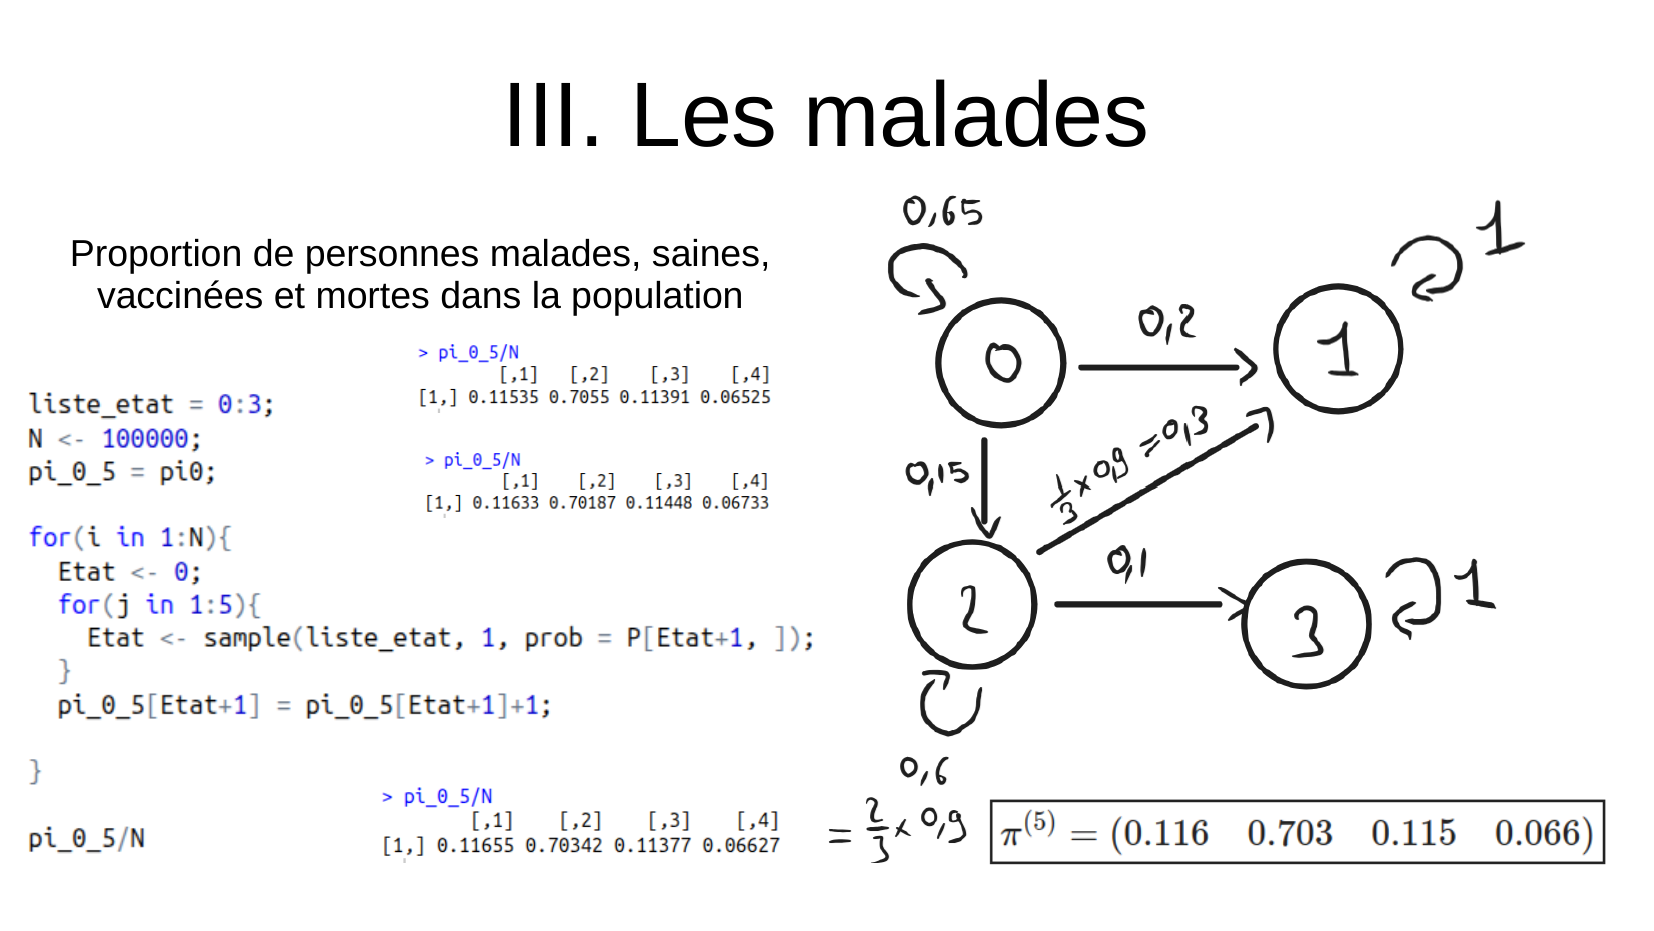

# III. Les malades
Proportion de personnes malades, saines,
vaccinées et mortes dans la population